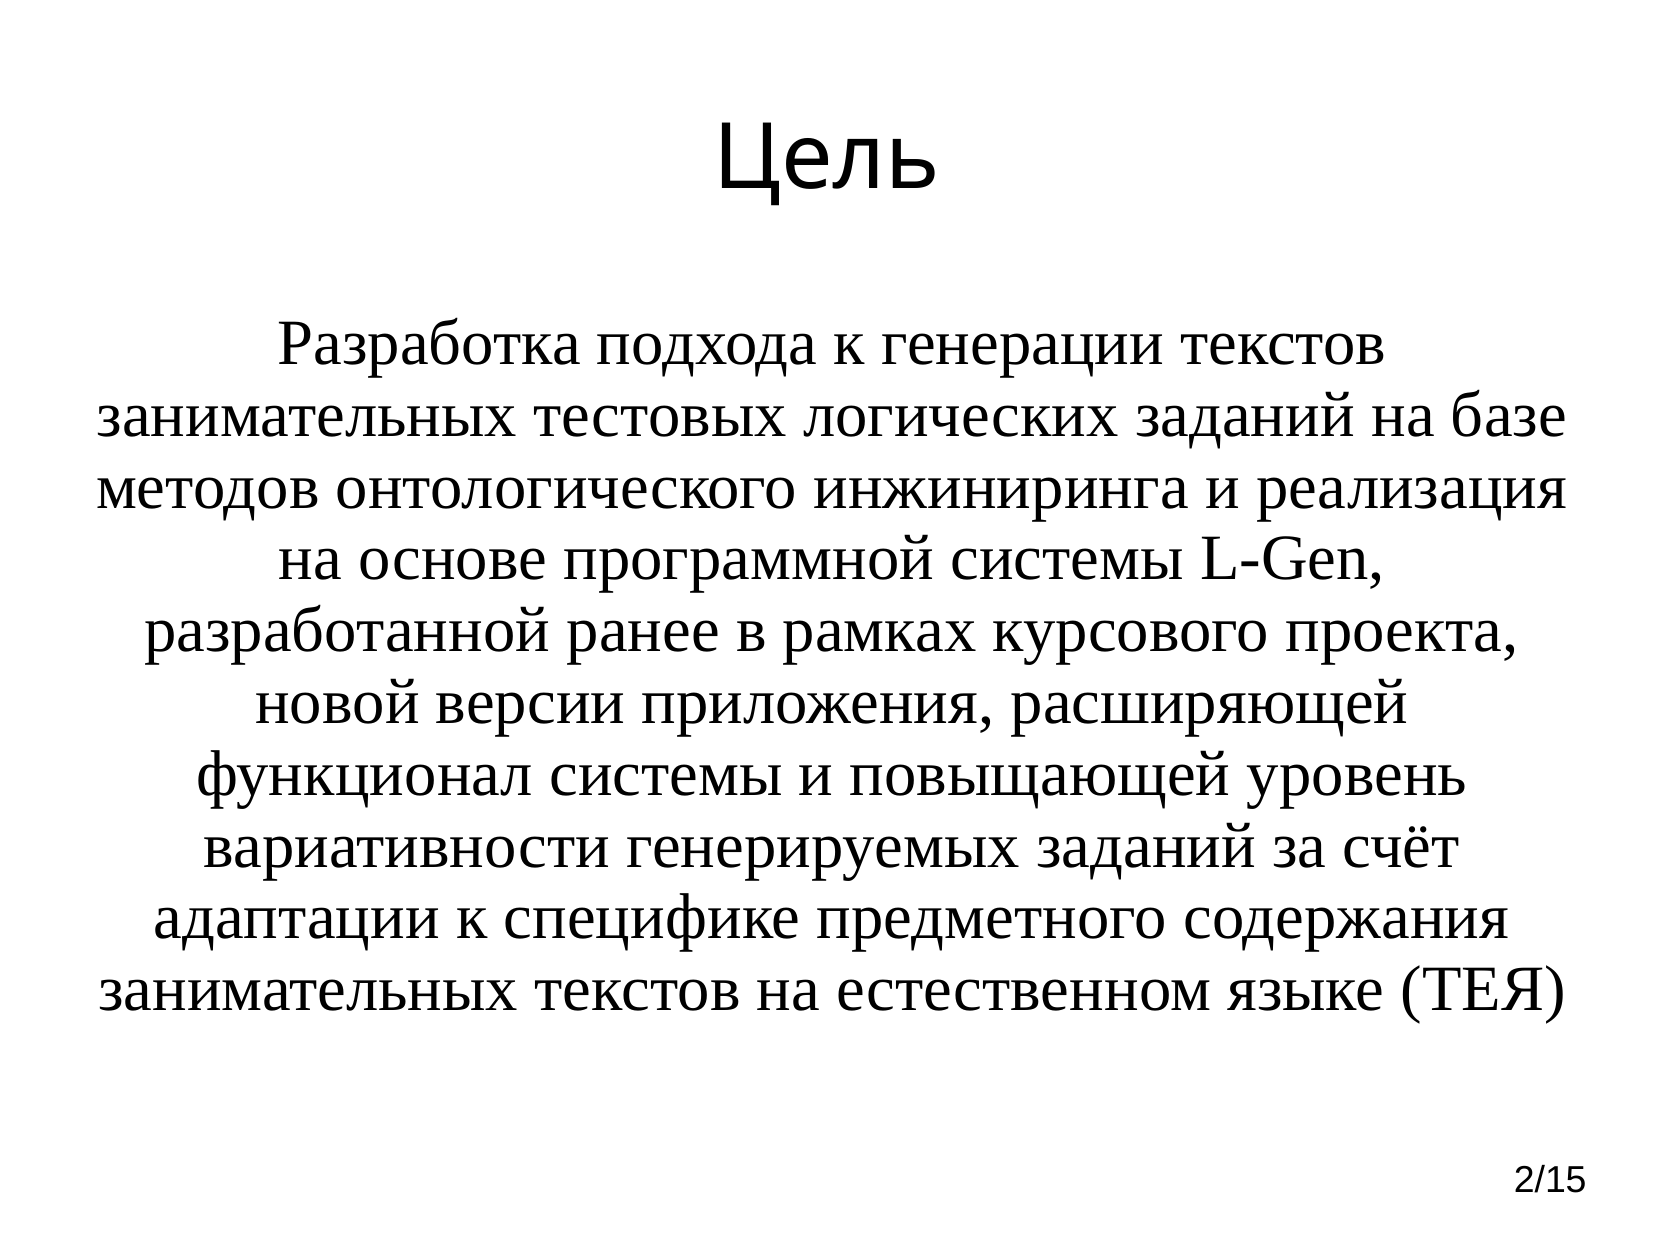

# Цель
Разработка подхода к генерации текстов занимательных тестовых логических заданий на базе методов онтологического инжиниринга и реализация на основе программной системы L-Gen, разработанной ранее в рамках курсового проекта, новой версии приложения, расширяющей функционал системы и повыщающей уровень вариативности генерируемых заданий за счёт адаптации к специфике предметного содержания занимательных текстов на естественном языке (ТЕЯ)
2/15